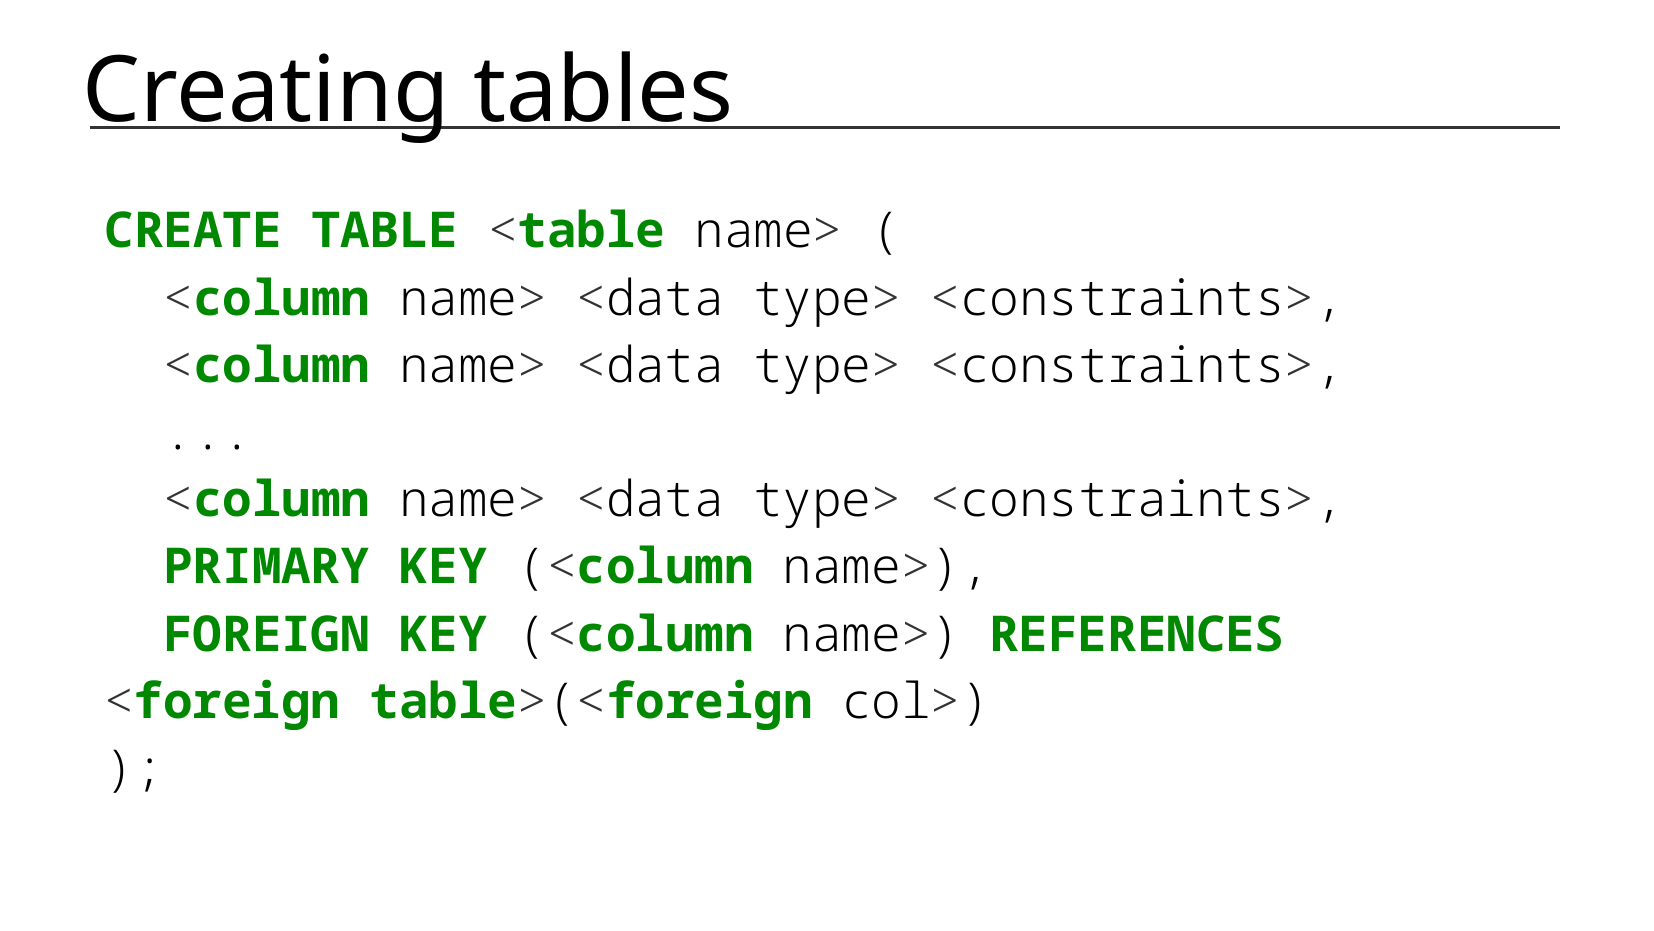

# Creating tables
CREATE TABLE <table name> (
 <column name> <data type> <constraints>,
 <column name> <data type> <constraints>,
 ...
 <column name> <data type> <constraints>,
 PRIMARY KEY (<column name>),
 FOREIGN KEY (<column name>) REFERENCES <foreign table>(<foreign col>)
);